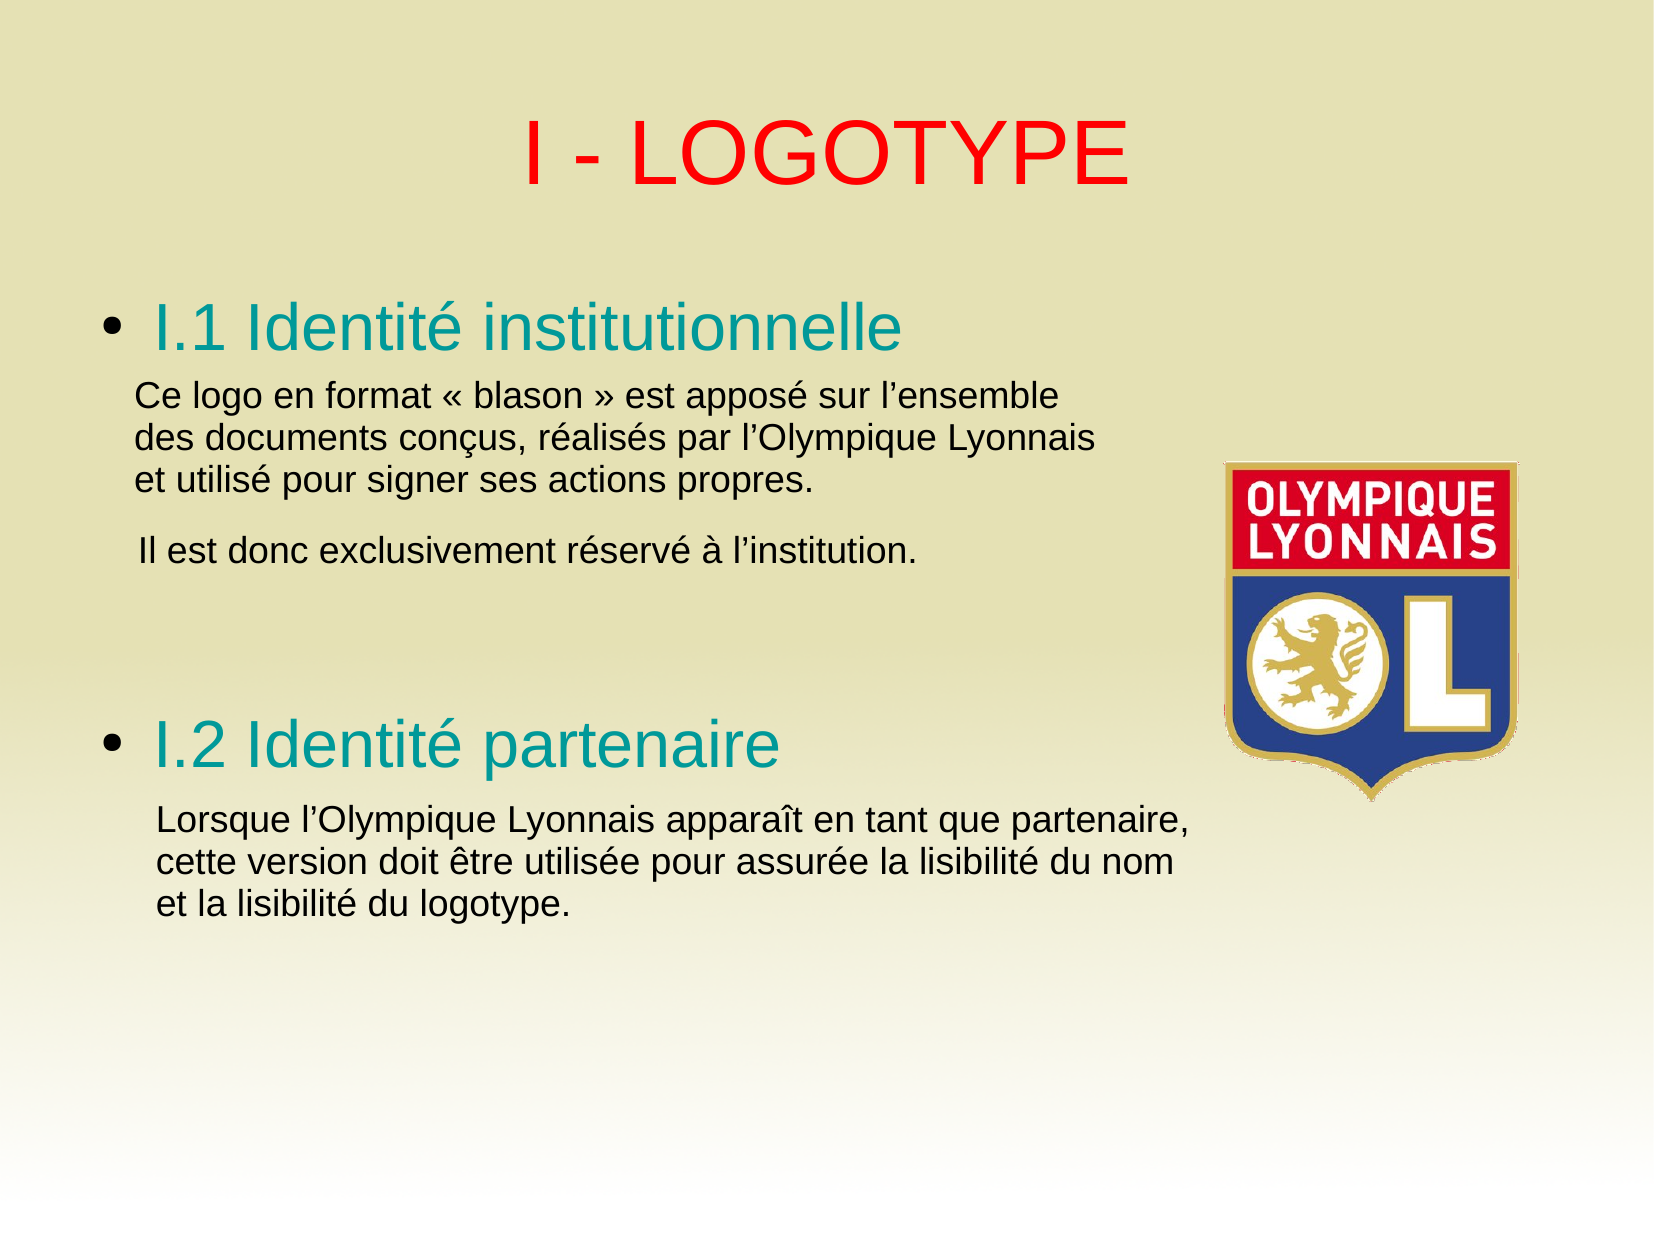

# I - LOGOTYPE
I.1 Identité institutionnelle
I.2 Identité partenaire
Ce logo en format « blason » est apposé sur l’ensemble
des documents conçus, réalisés par l’Olympique Lyonnais
et utilisé pour signer ses actions propres.
Il est donc exclusivement réservé à l’institution.
Lorsque l’Olympique Lyonnais apparaît en tant que partenaire,
cette version doit être utilisée pour assurée la lisibilité du nom
et la lisibilité du logotype.